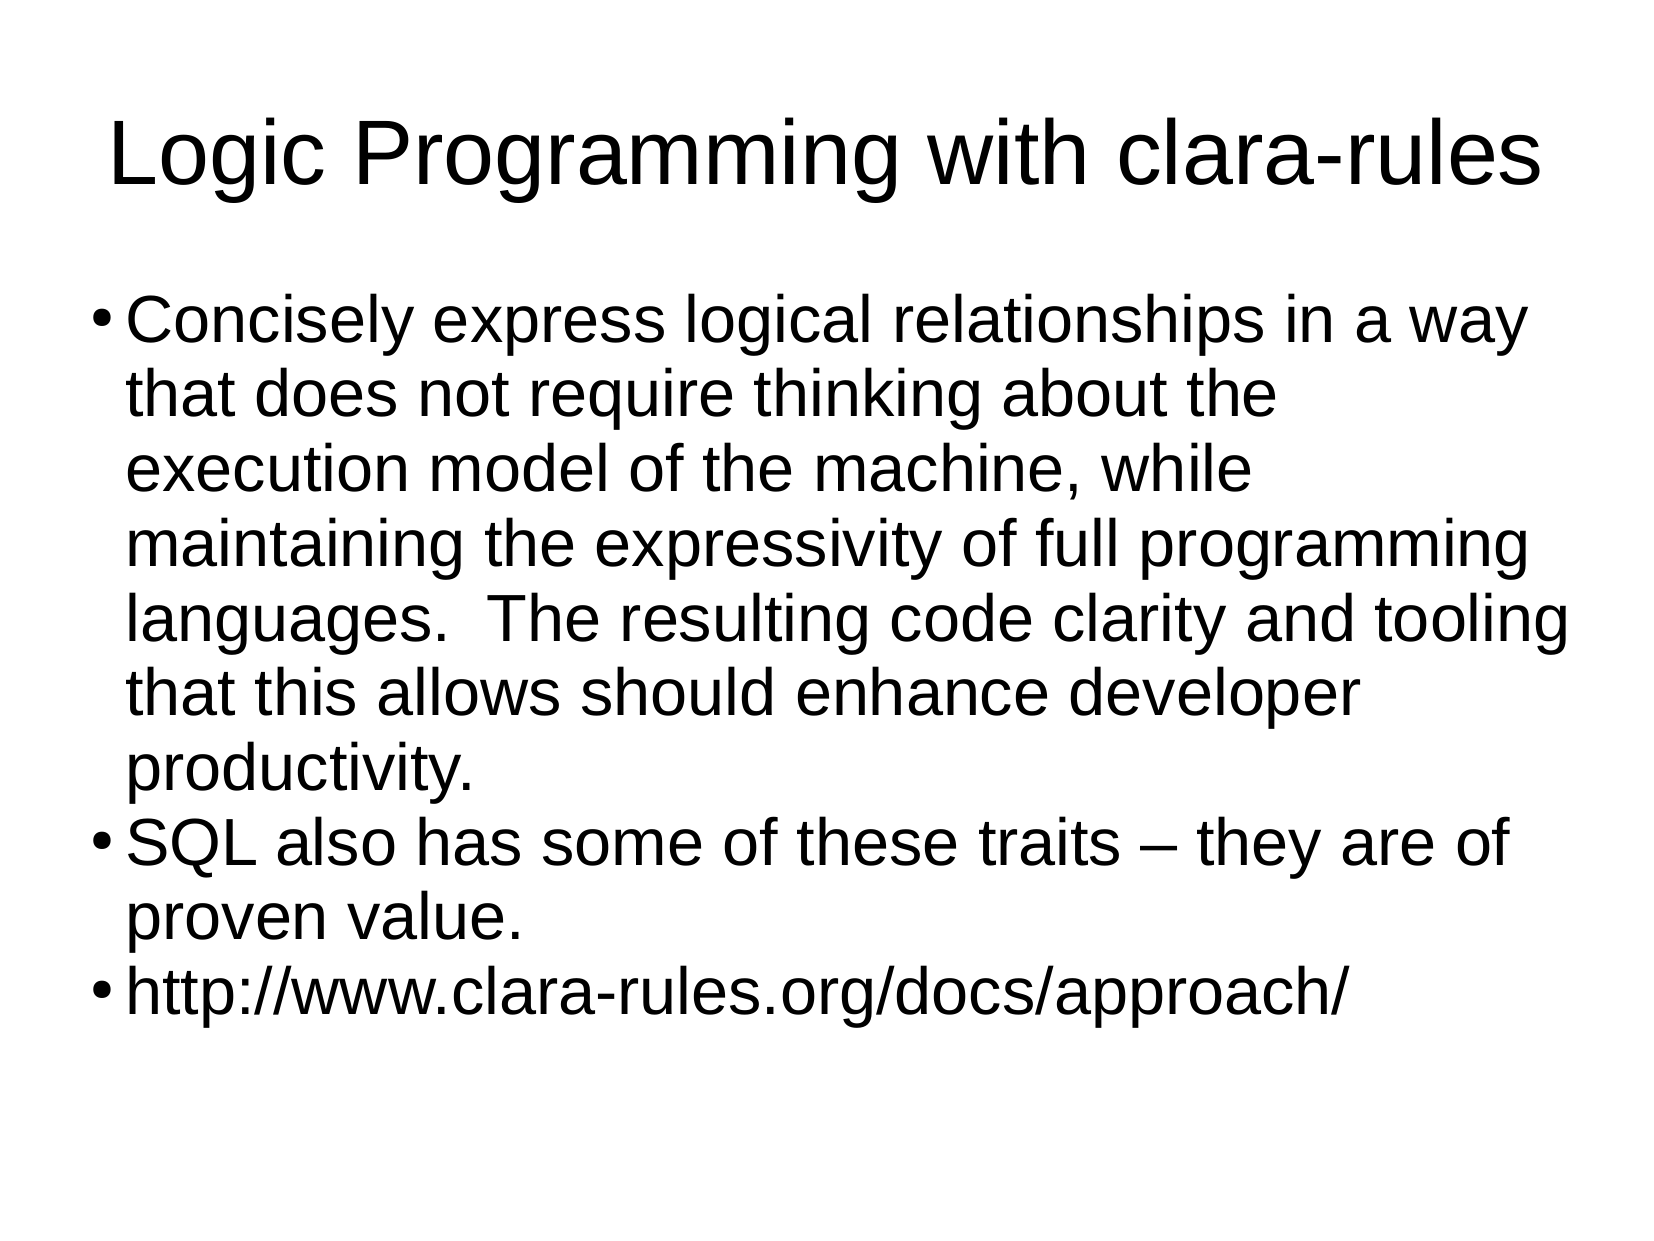

# Logic Programming with clara-rules
Concisely express logical relationships in a way that does not require thinking about the execution model of the machine, while maintaining the expressivity of full programming languages. The resulting code clarity and tooling that this allows should enhance developer productivity.
SQL also has some of these traits – they are of proven value.
http://www.clara-rules.org/docs/approach/